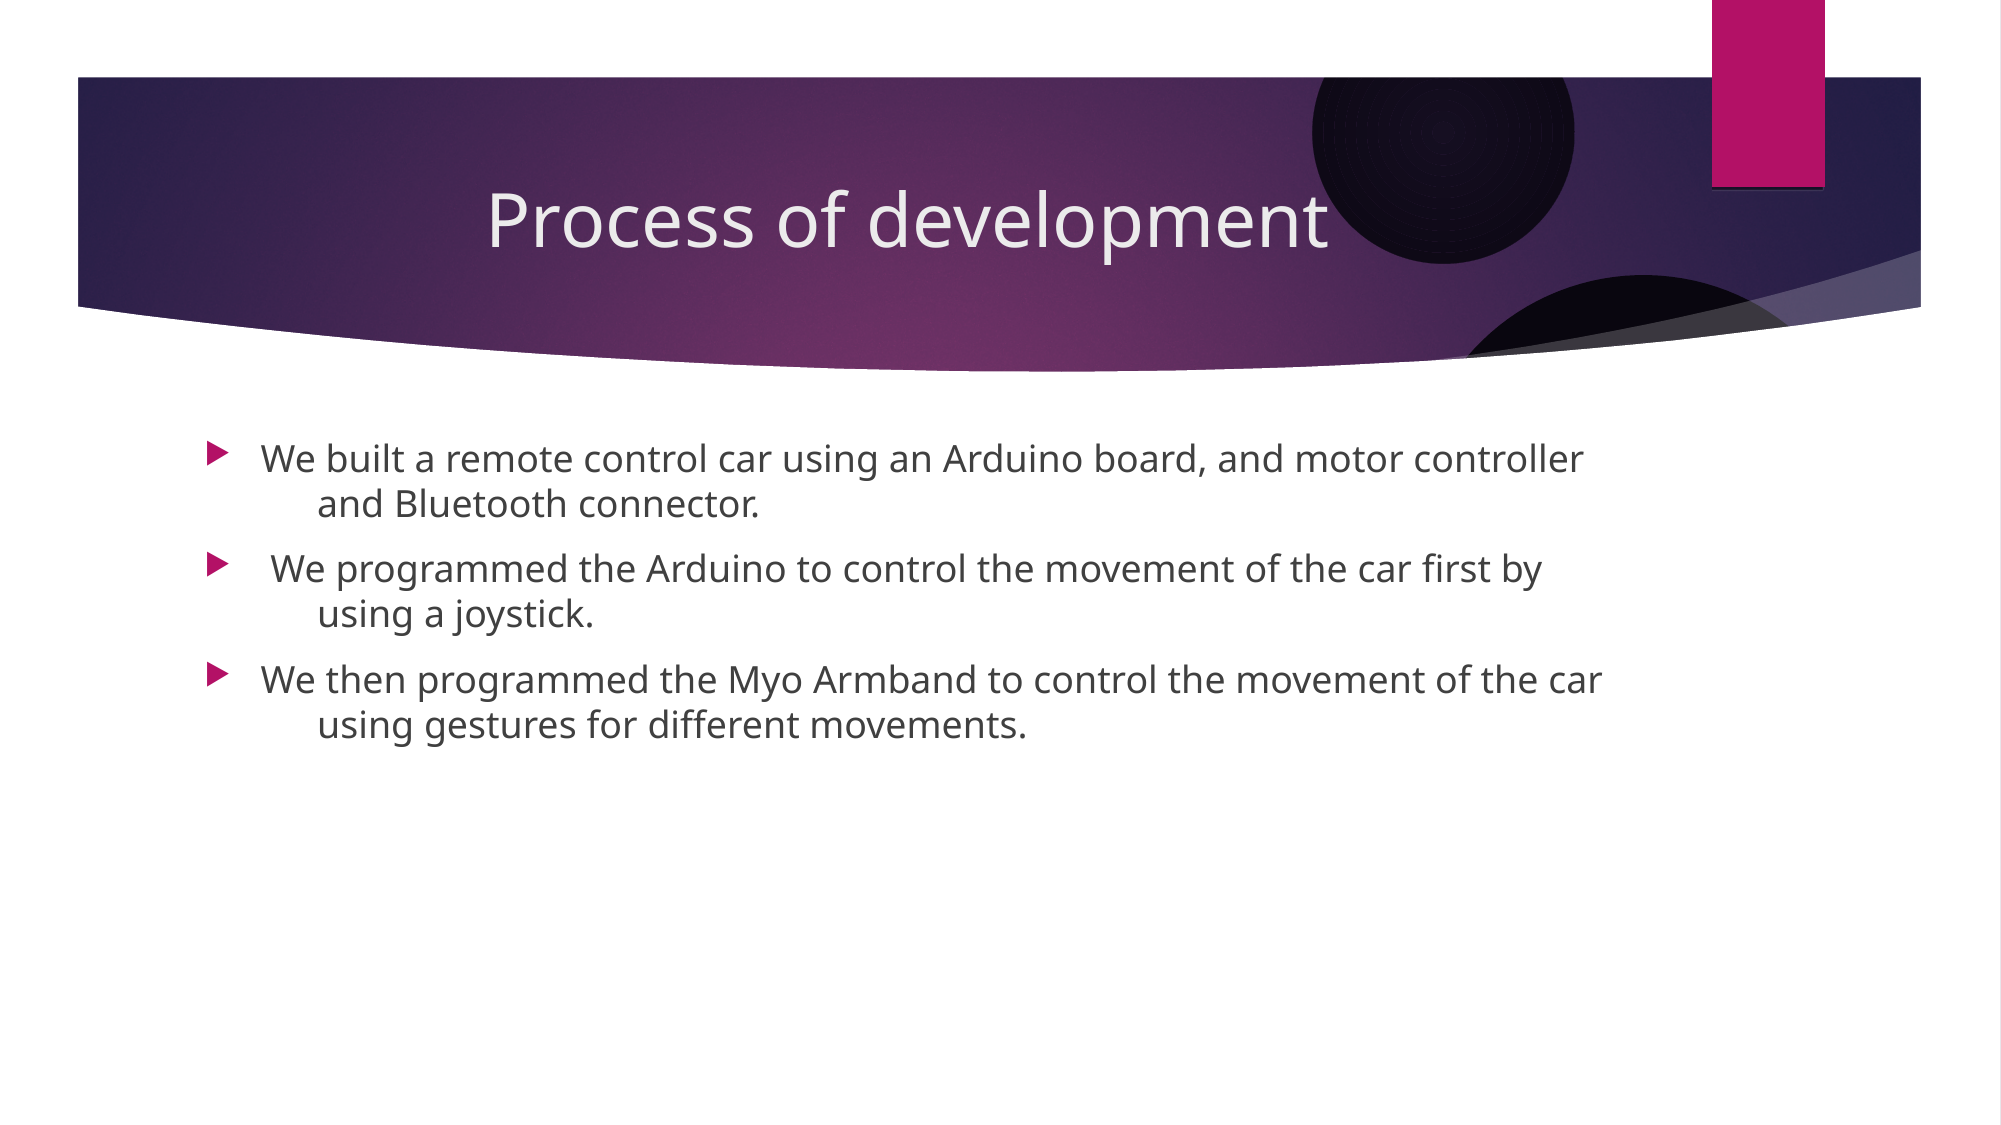

# Process of development
We built a remote control car using an Arduino board, and motor controller and Bluetooth connector.
 We programmed the Arduino to control the movement of the car first by using a joystick.
We then programmed the Myo Armband to control the movement of the car using gestures for different movements.